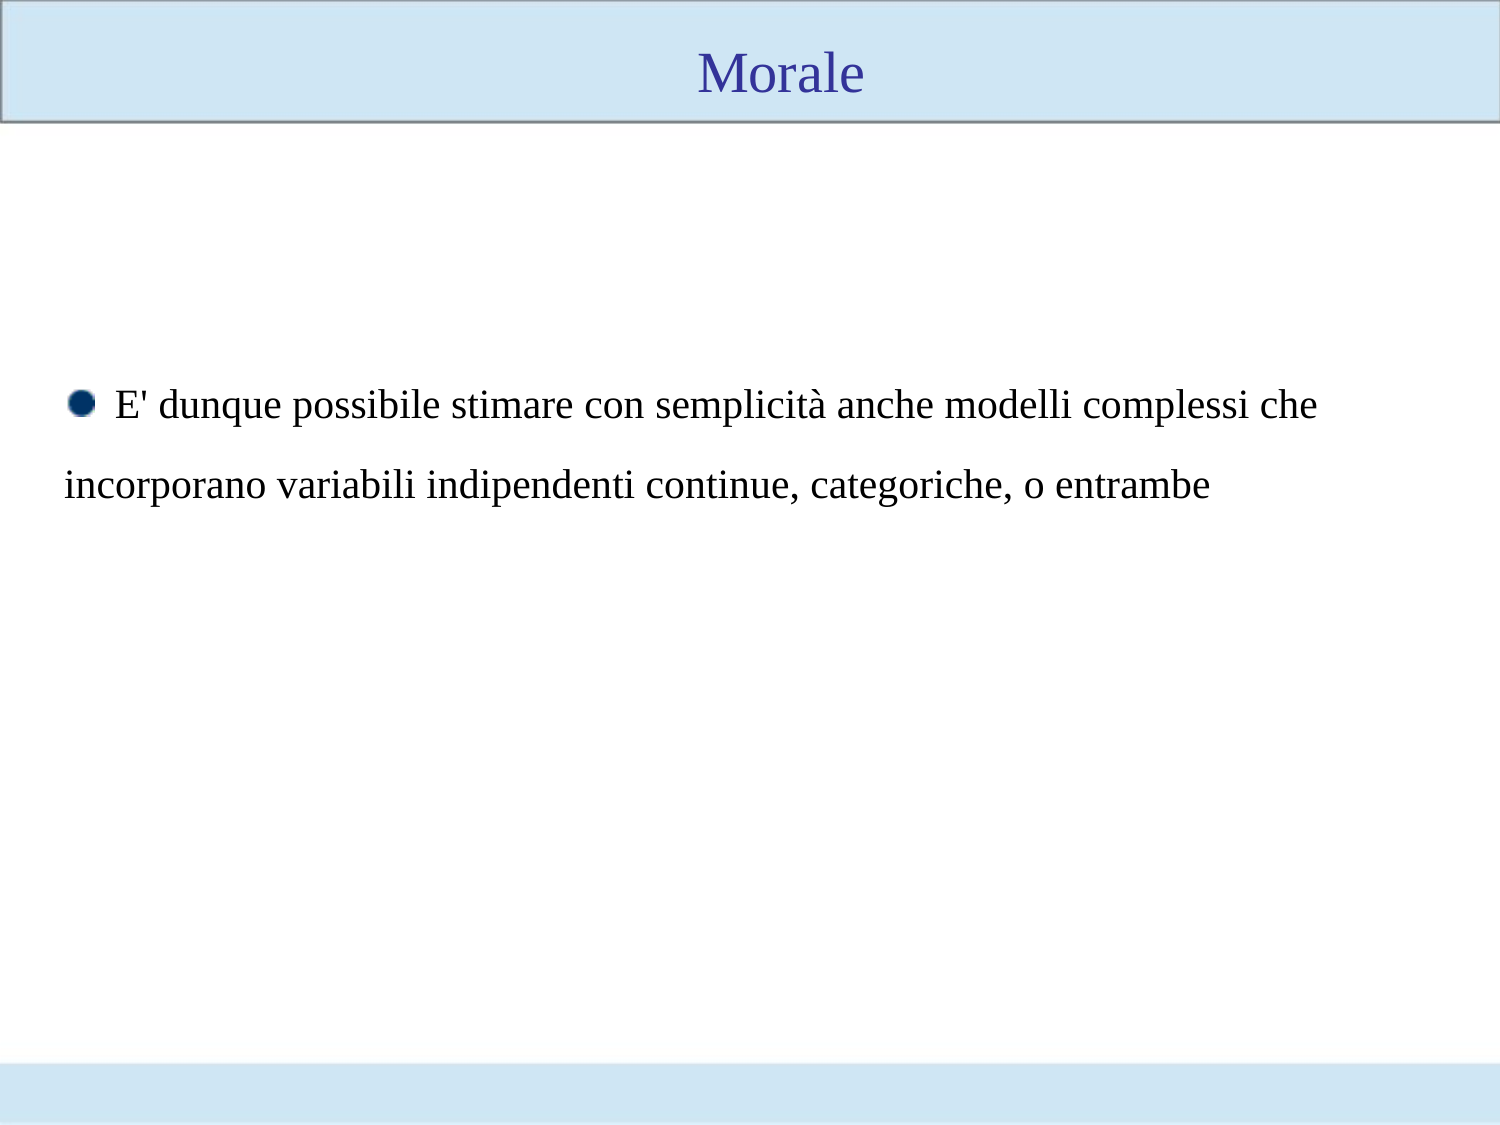

# Morale
 E' dunque possibile stimare con semplicità anche modelli complessi che incorporano variabili indipendenti continue, categoriche, o entrambe